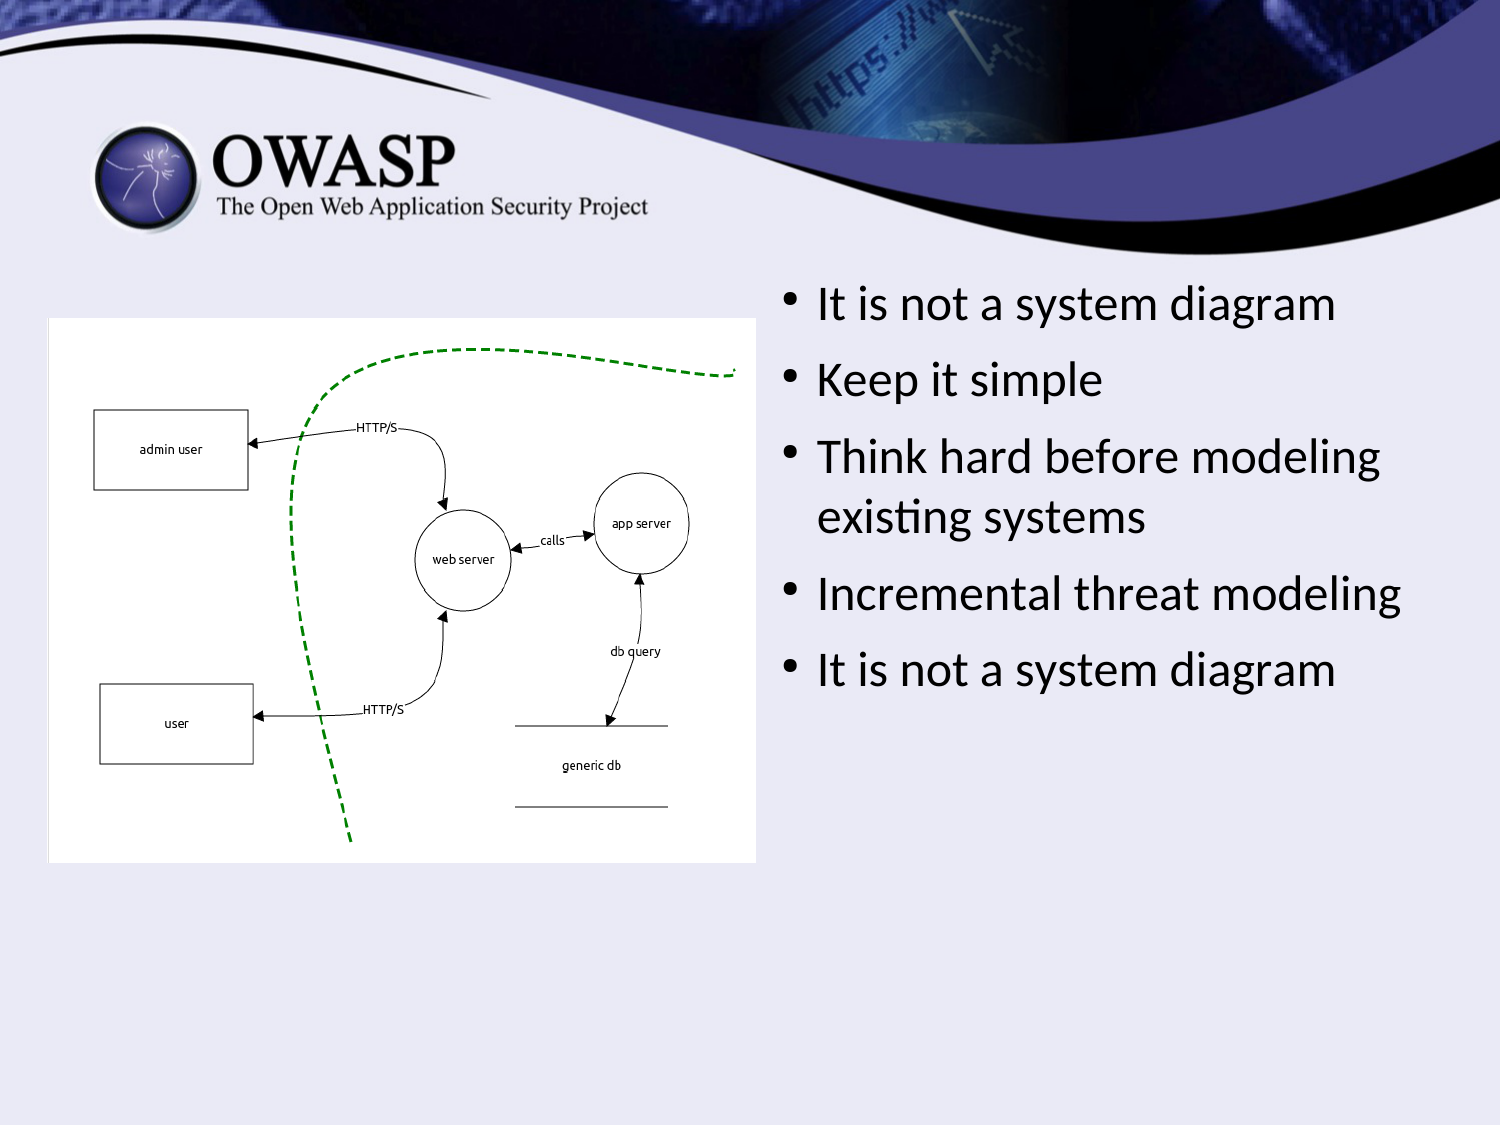

#
It is not a system diagram
Keep it simple
Think hard before modeling existing systems
Incremental threat modeling
It is not a system diagram